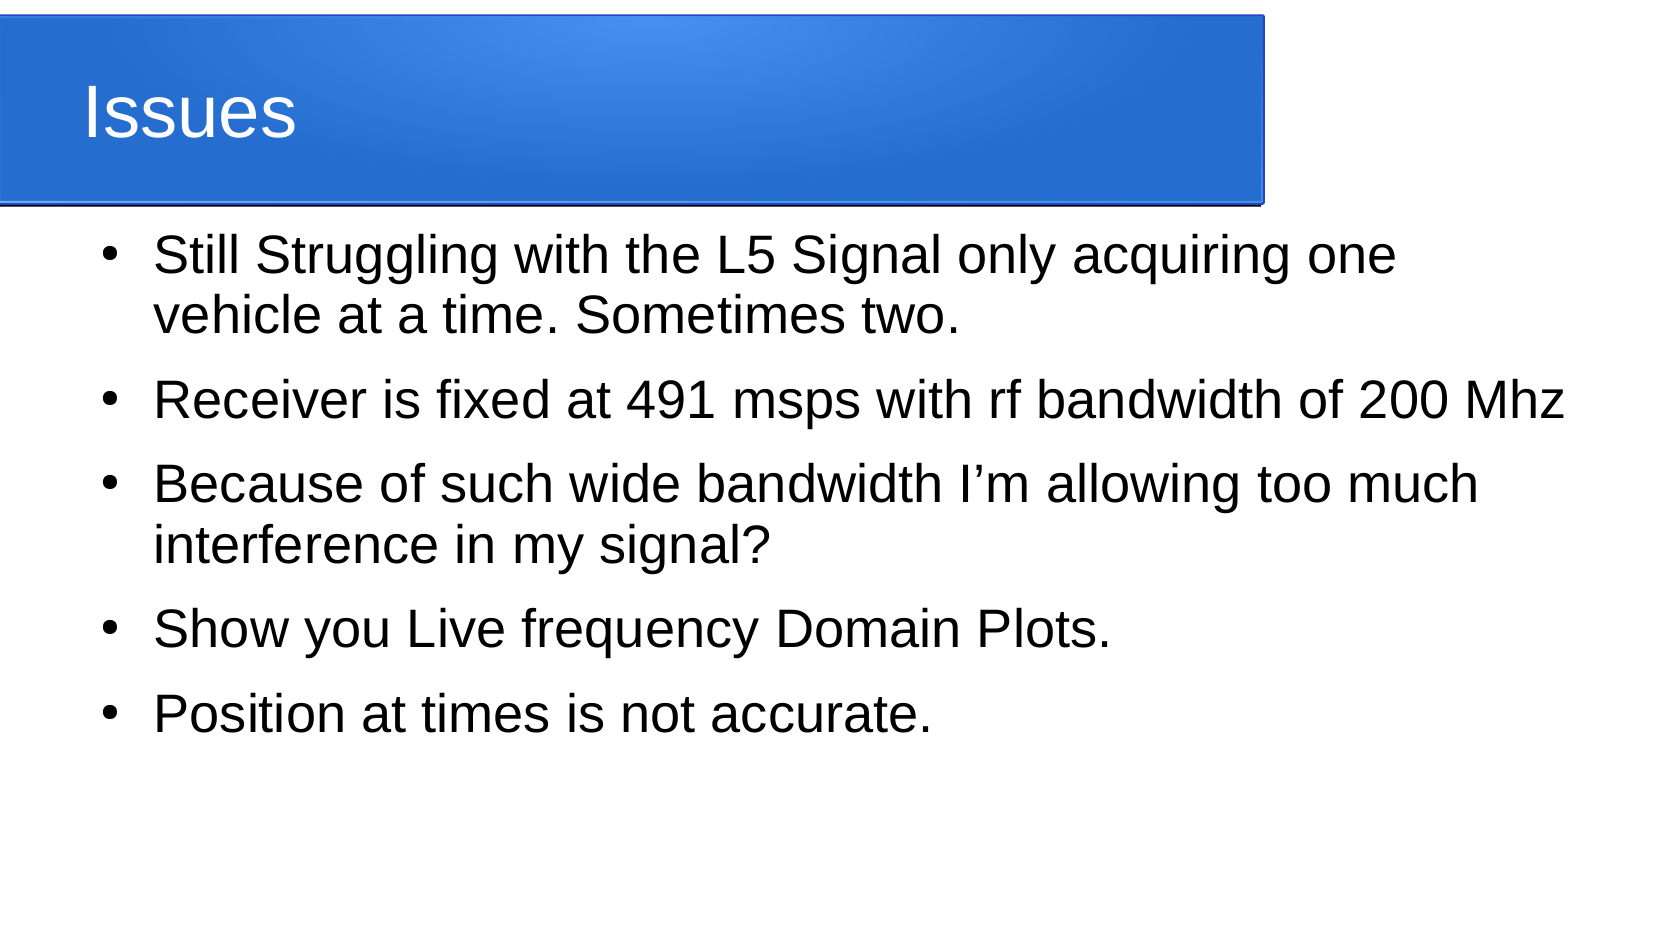

# Issues
Still Struggling with the L5 Signal only acquiring one vehicle at a time. Sometimes two.
Receiver is fixed at 491 msps with rf bandwidth of 200 Mhz
Because of such wide bandwidth I’m allowing too much interference in my signal?
Show you Live frequency Domain Plots.
Position at times is not accurate.